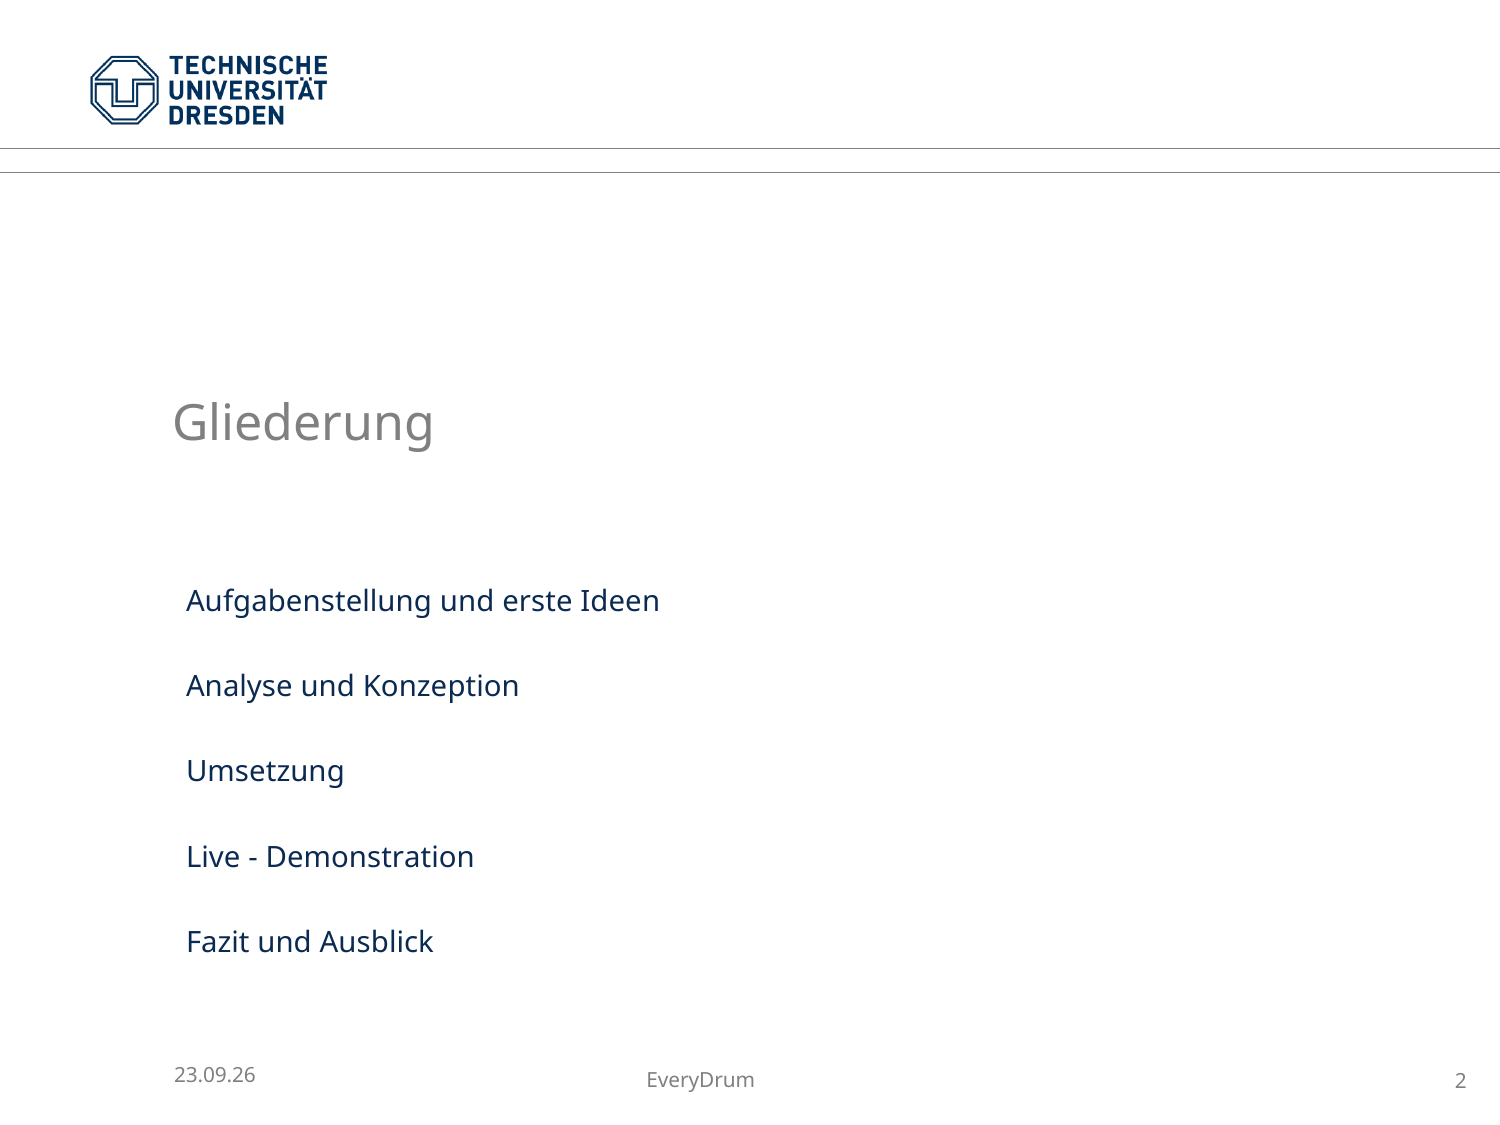

# Gliederung
Aufgabenstellung und erste Ideen
Analyse und Konzeption
Umsetzung
Live - Demonstration
Fazit und Ausblick